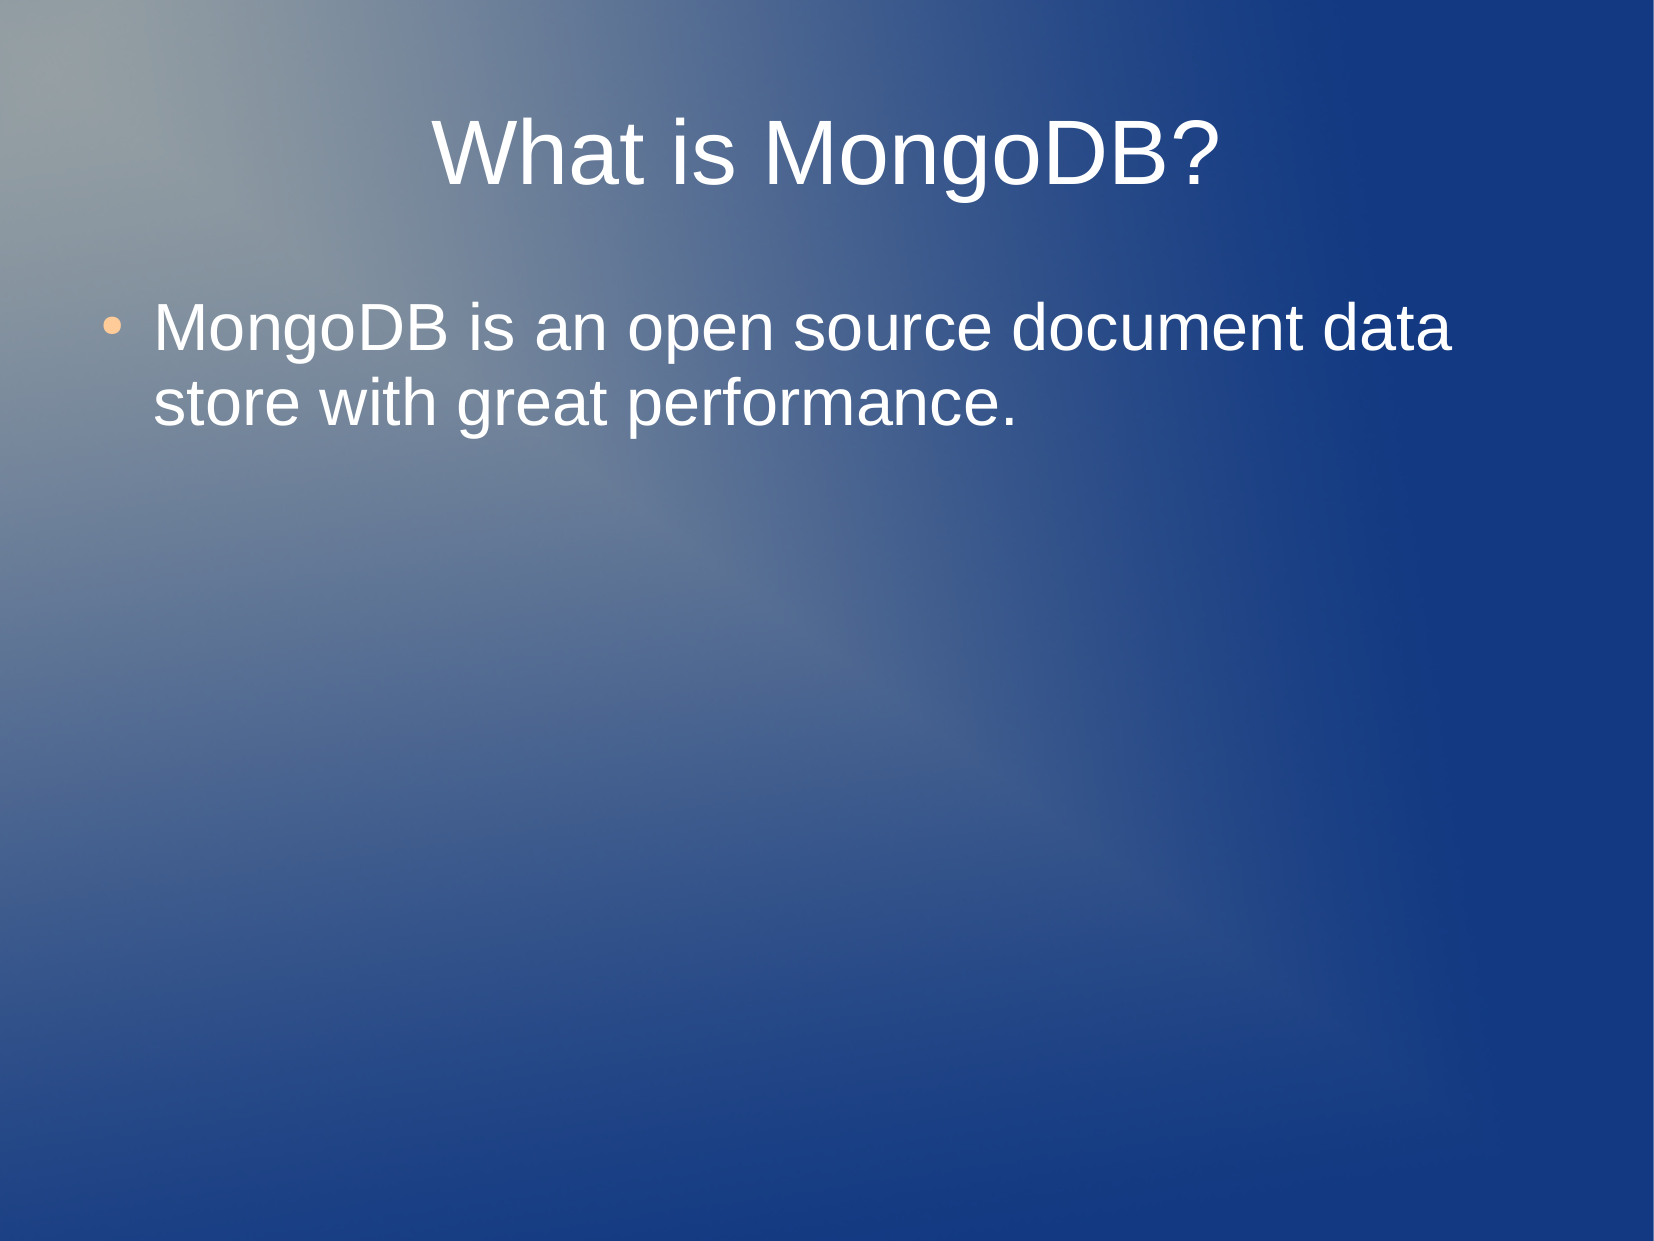

# What is MongoDB?
MongoDB is an open source document data store with great performance.